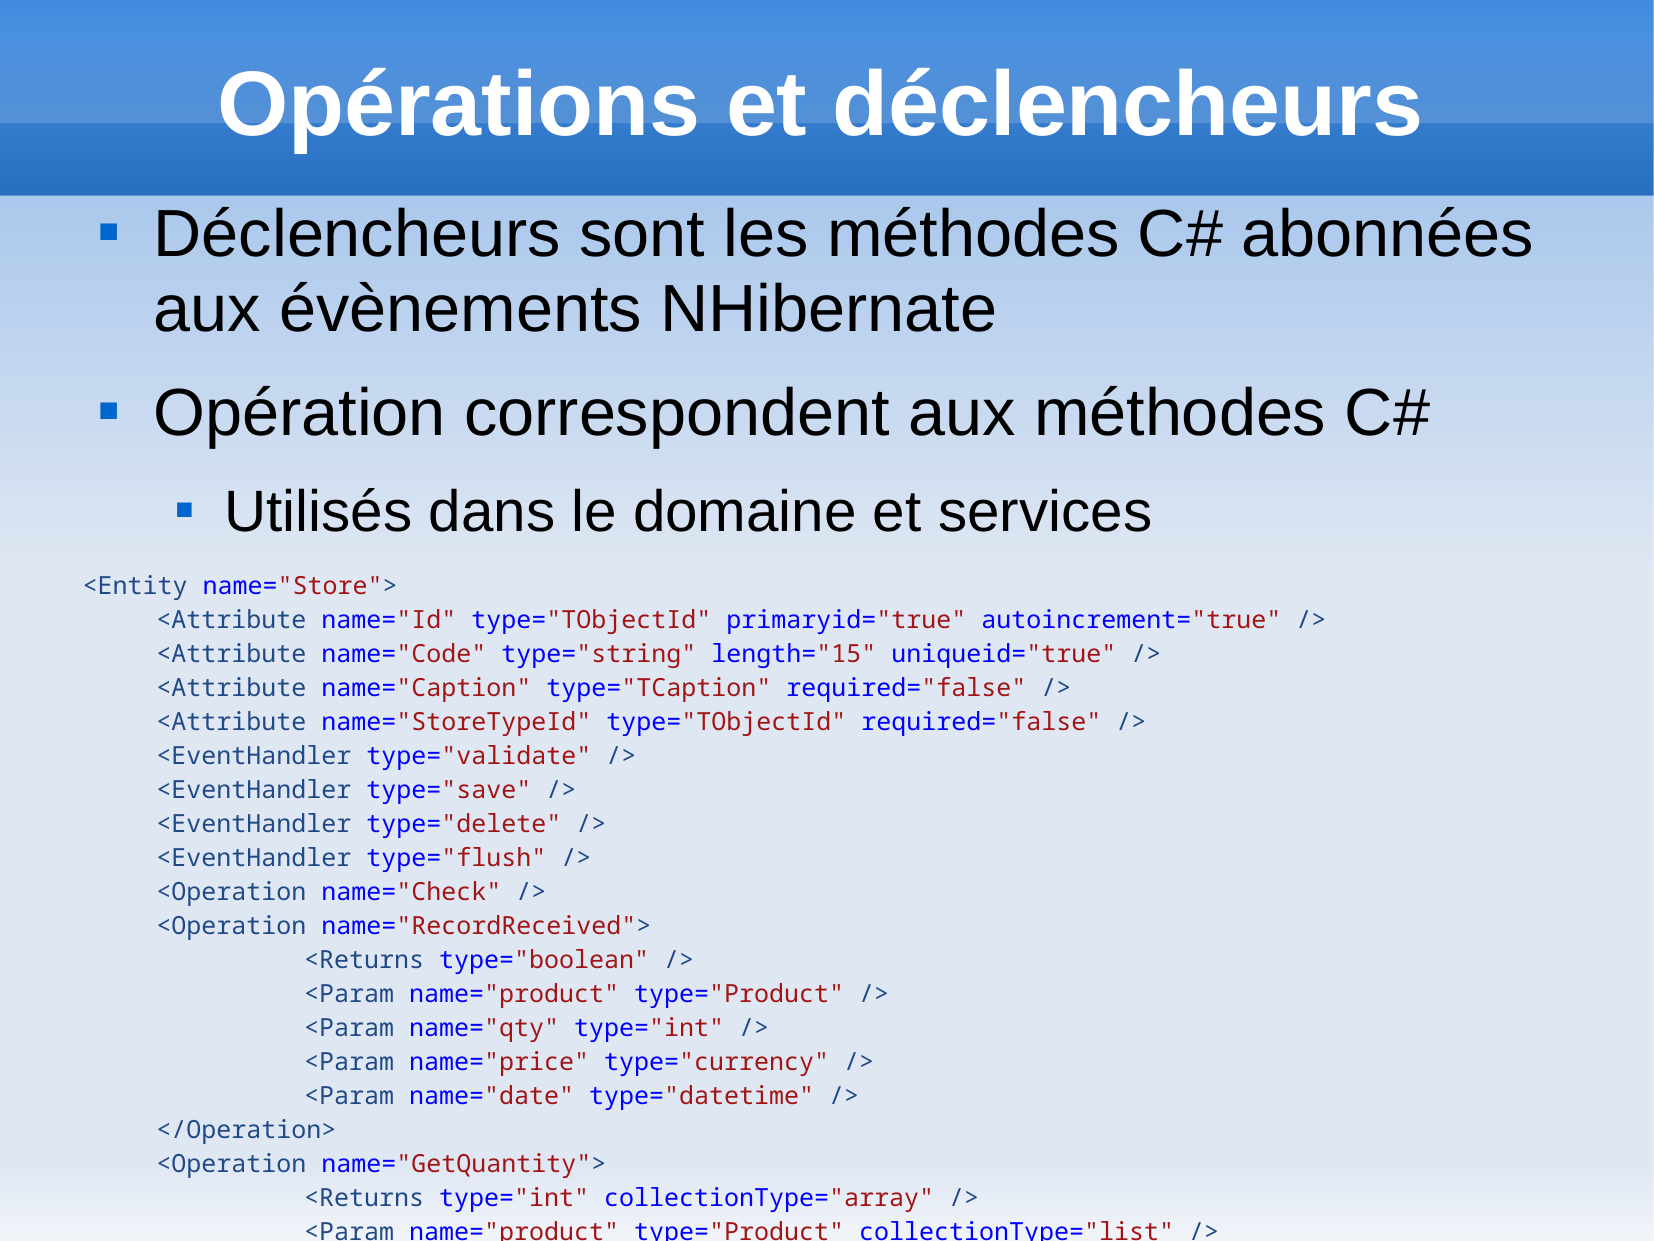

# Opérations et déclencheurs
Déclencheurs sont les méthodes C# abonnées aux évènements NHibernate
Opération correspondent aux méthodes C#
Utilisés dans le domaine et services
<Entity name="Store">
	<Attribute name="Id" type="TObjectId" primaryid="true" autoincrement="true" />
	<Attribute name="Code" type="string" length="15" uniqueid="true" />
	<Attribute name="Caption" type="TCaption" required="false" />
	<Attribute name="StoreTypeId" type="TObjectId" required="false" />
	<EventHandler type="validate" />
	<EventHandler type="save" />
	<EventHandler type="delete" />
	<EventHandler type="flush" />
	<Operation name="Check" />
	<Operation name="RecordReceived">
			<Returns type="boolean" />
			<Param name="product" type="Product" />
			<Param name="qty" type="int" />
			<Param name="price" type="currency" />
			<Param name="date" type="datetime" />
	</Operation>
	<Operation name="GetQuantity">
			<Returns type="int" collectionType="array" />
			<Param name="product" type="Product" collectionType="list" />
			<Param name="date" type="datetime" />
		</Operation>
</Entity>